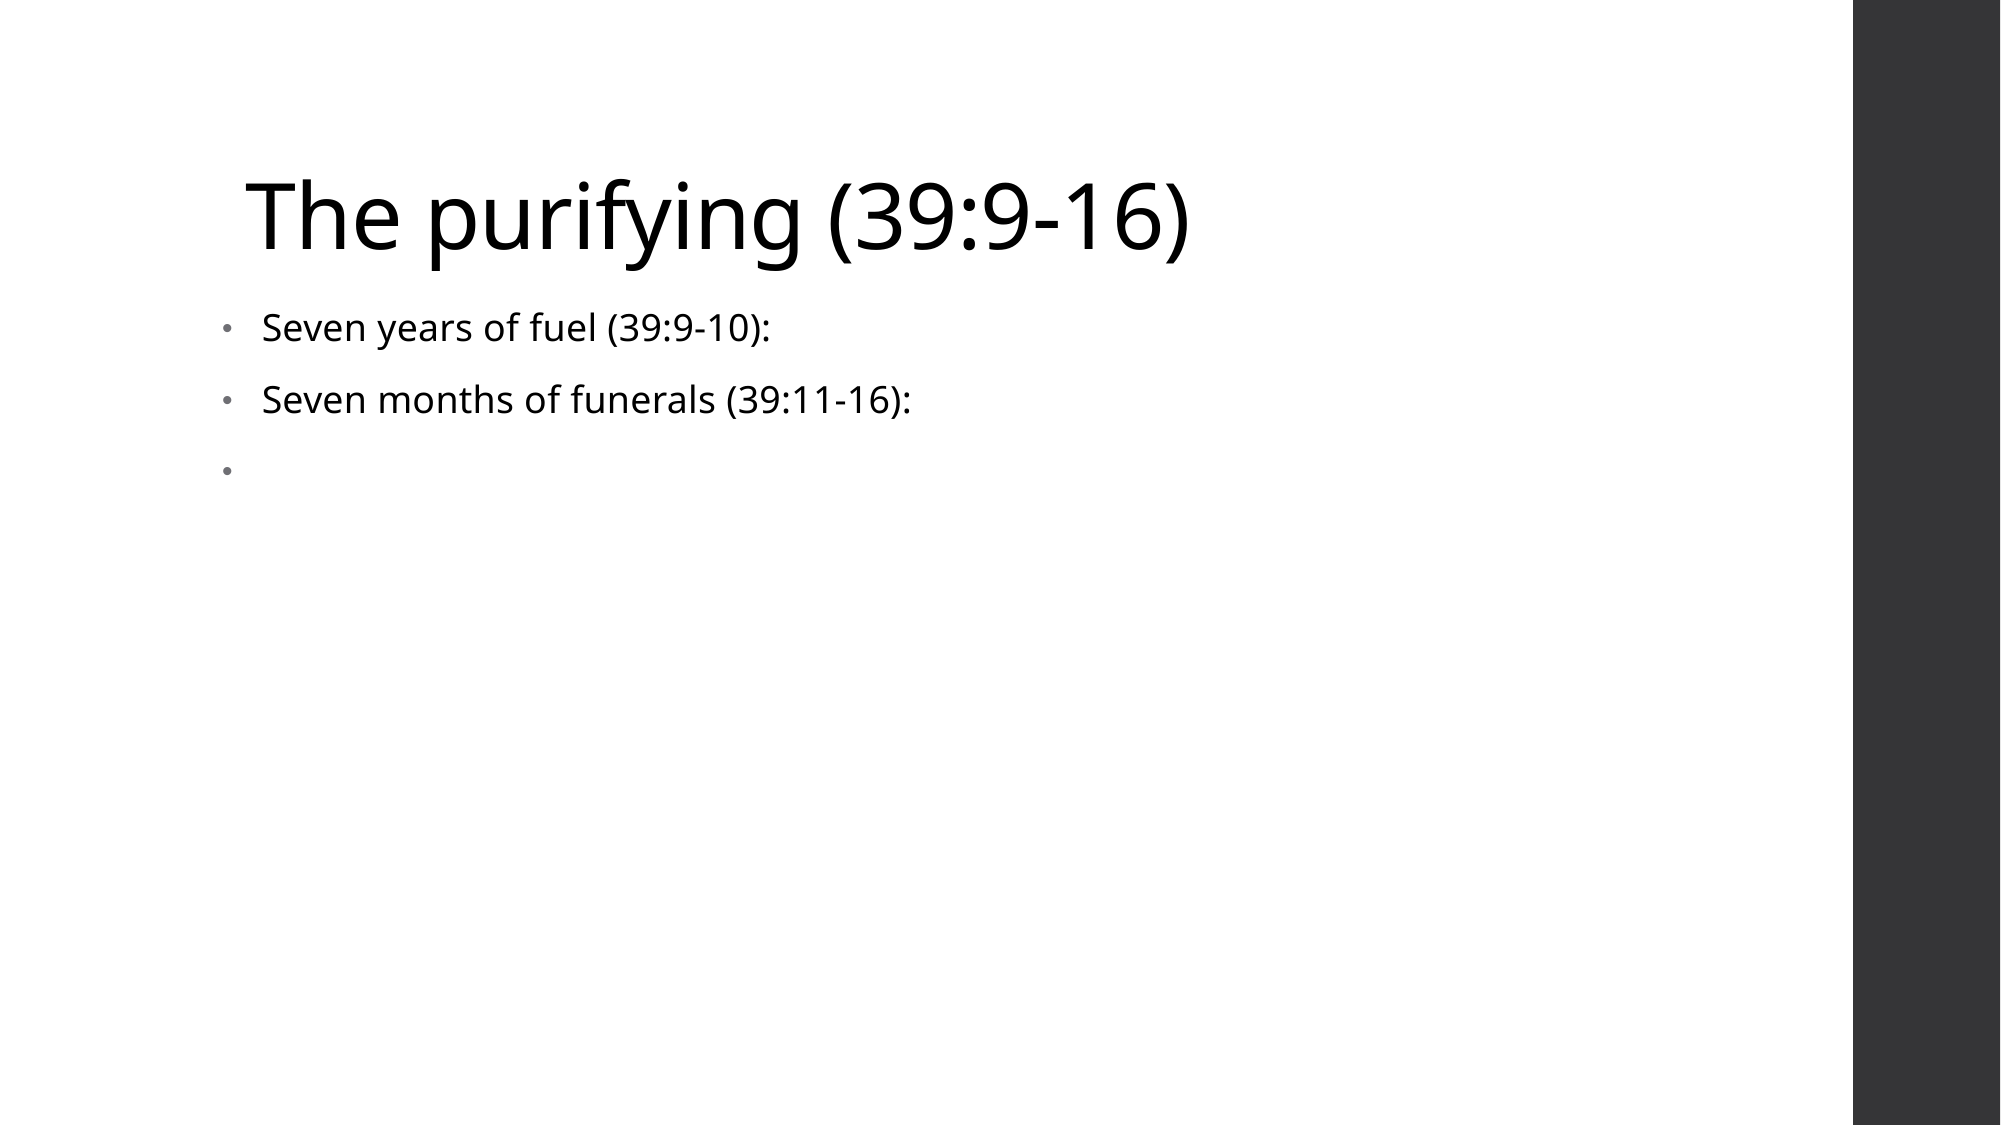

# The purifying (39:9-16)
 Seven years of fuel (39:9-10):
 Seven months of funerals (39:11-16):